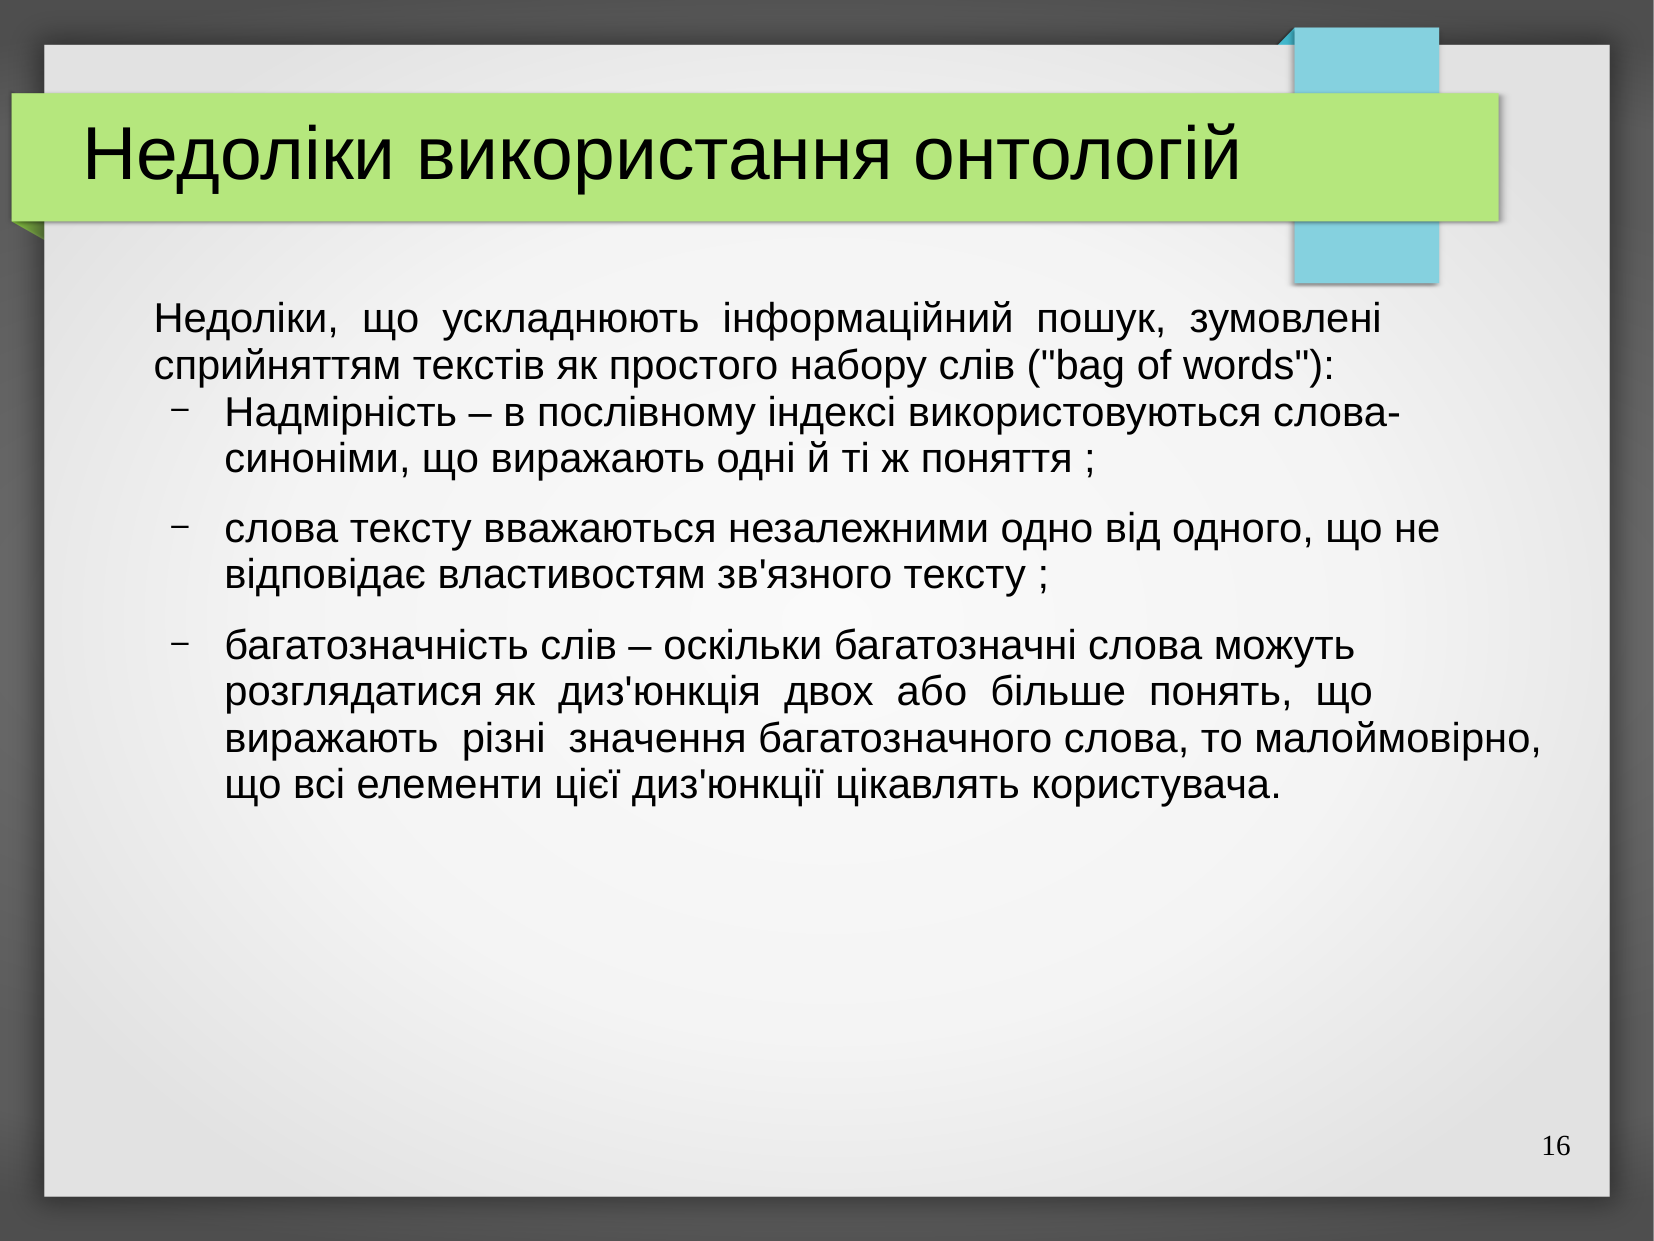

# Недоліки використання онтологій
Недоліки, що ускладнюють інформаційний пошук, зумовлені сприйняттям текстів як простого набору слів ("bag of words"):
Надмірність – в послівному індексі використовуються слова-синоніми, що виражають одні й ті ж поняття ;
слова тексту вважаються незалежними одно від одного, що не відповідає властивостям зв'язного тексту ;
багатозначність слів – оскільки багатозначні слова можуть розглядатися як диз'юнкція двох або більше понять, що виражають різні значення багатозначного слова, то малоймовірно, що всі елементи цієї диз'юнкції цікавлять користувача.
16